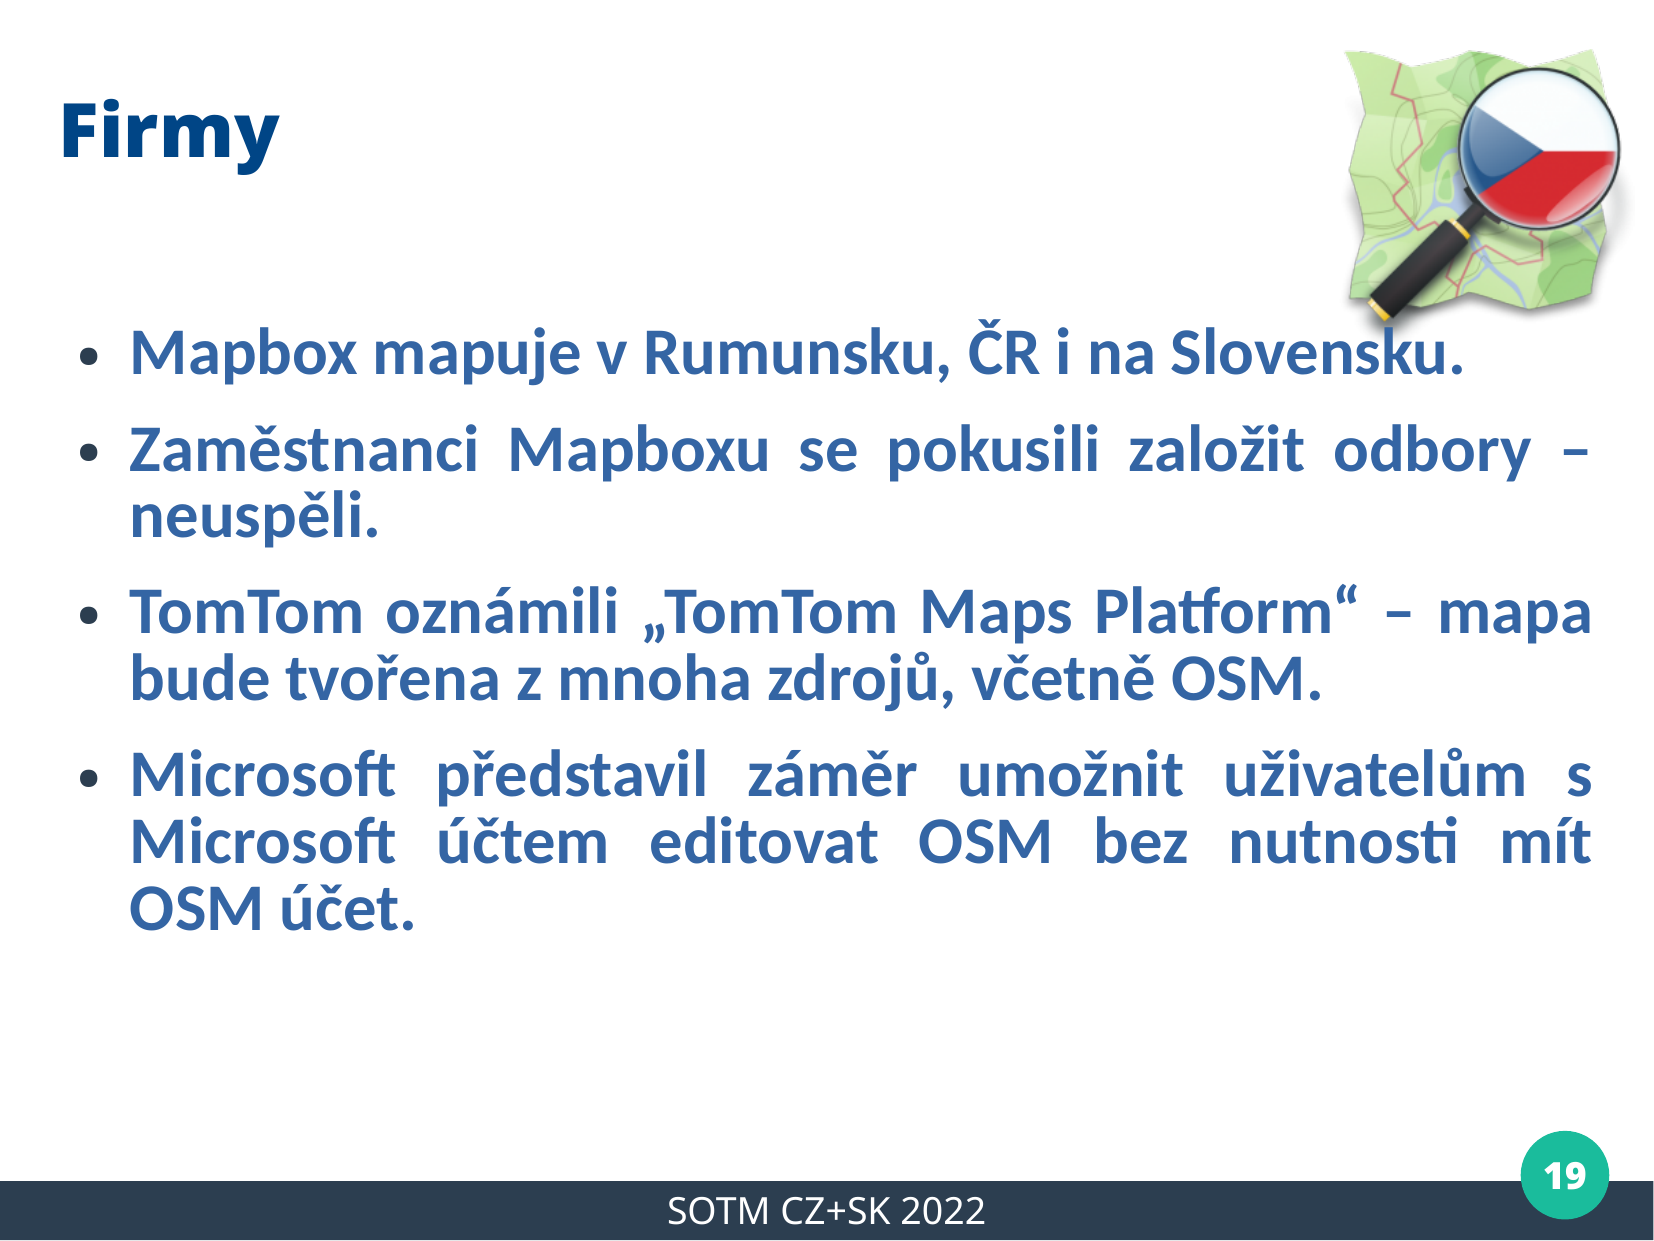

# Firmy
Mapbox mapuje v Rumunsku, ČR i na Slovensku.
Zaměstnanci Mapboxu se pokusili založit odbory – neuspěli.
TomTom oznámili „TomTom Maps Platform“ – mapa bude tvořena z mnoha zdrojů, včetně OSM.
Microsoft představil záměr umožnit uživatelům s Microsoft účtem editovat OSM bez nutnosti mít OSM účet.
19
SOTM CZ+SK 2022